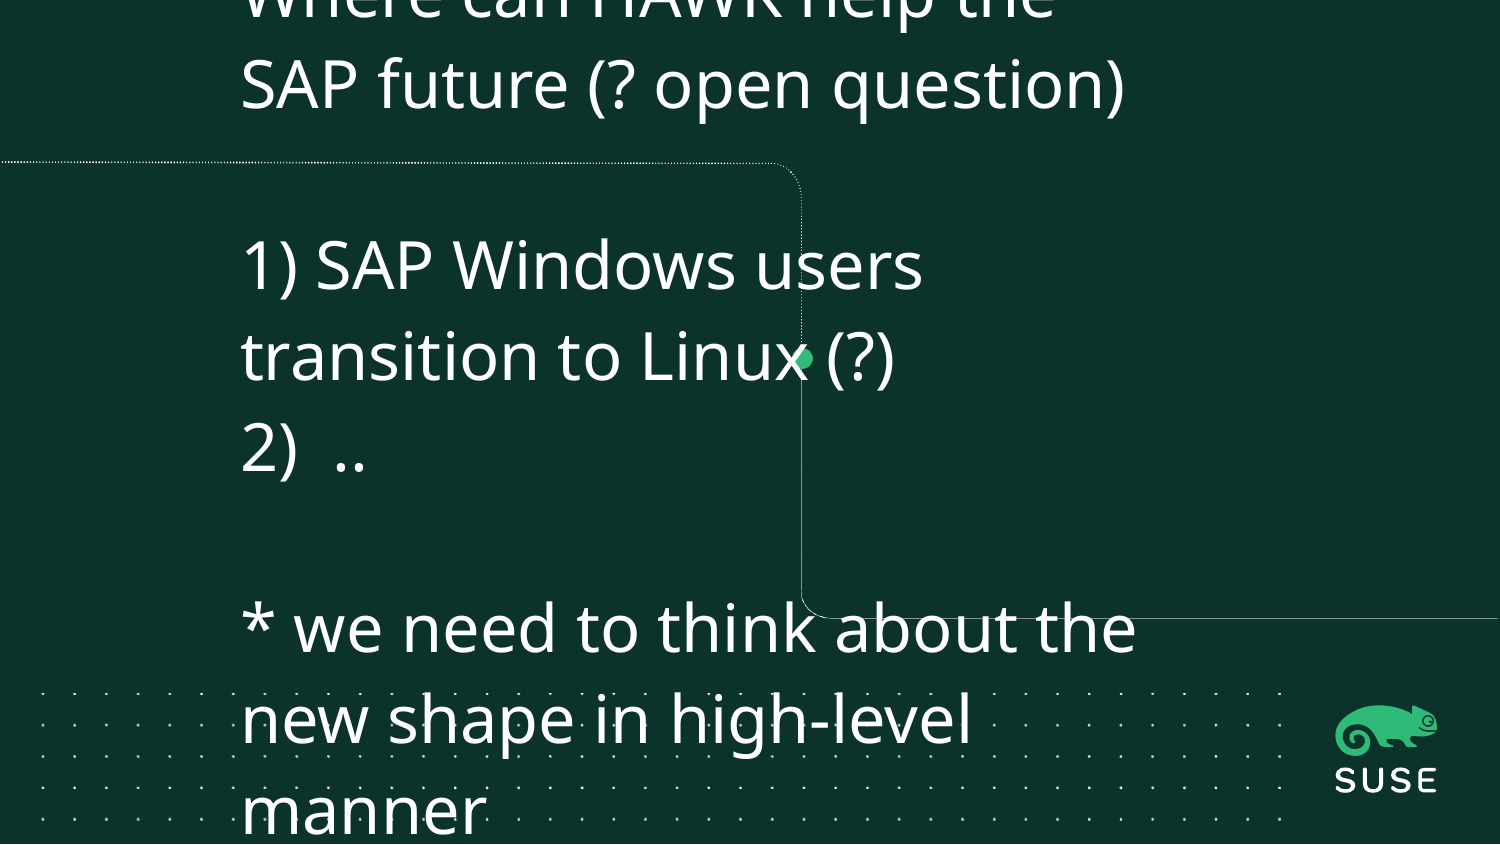

# Where can HAWK help the SAP future (? open question) 1) SAP Windows users transition to Linux (?) 2) .. * we need to think about the new shape in high-level manner